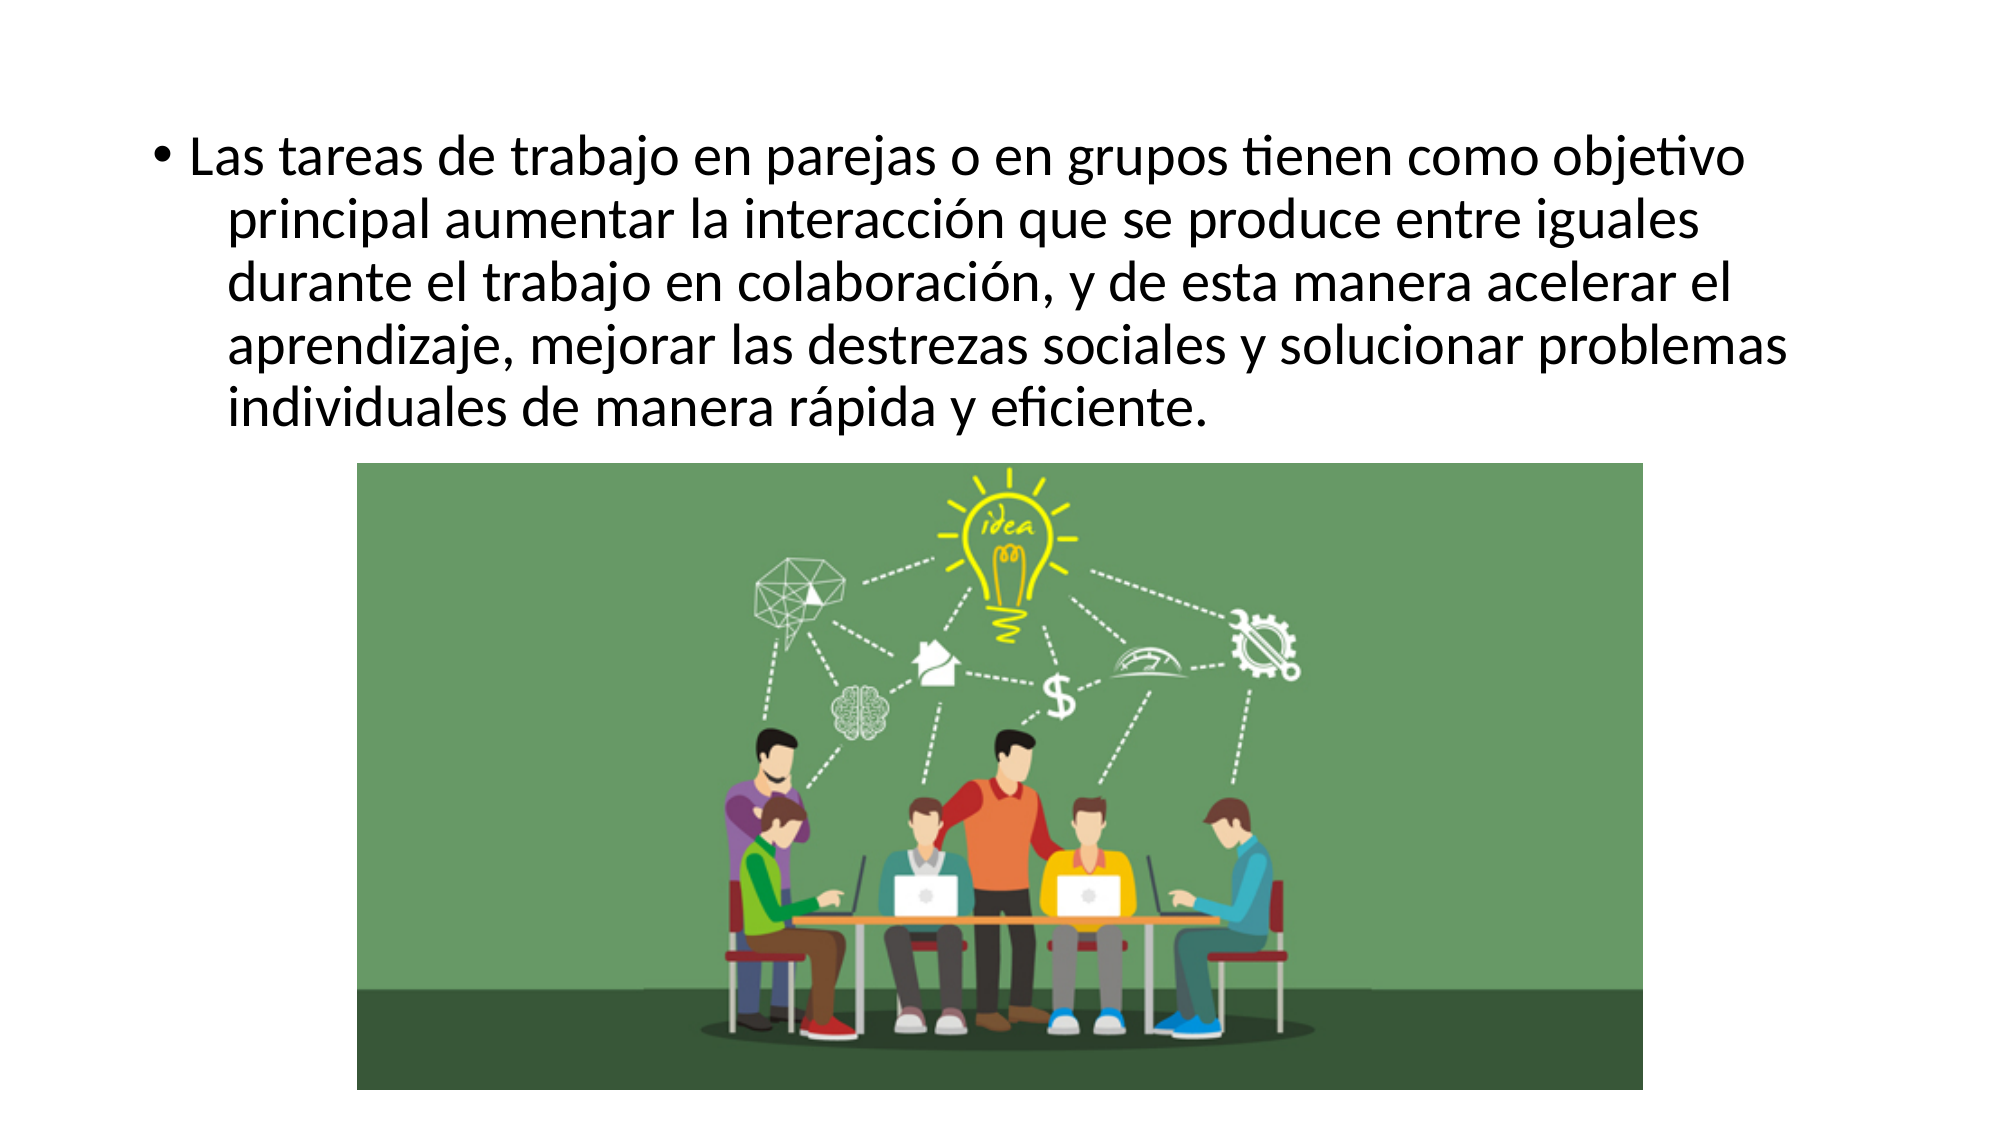

# Las tareas de trabajo en parejas o en grupos tienen como objetivo principal aumentar la interacción que se produce entre iguales durante el trabajo en colaboración, y de esta manera acelerar el aprendizaje, mejorar las destrezas sociales y solucionar problemas individuales de manera rápida y eficiente.